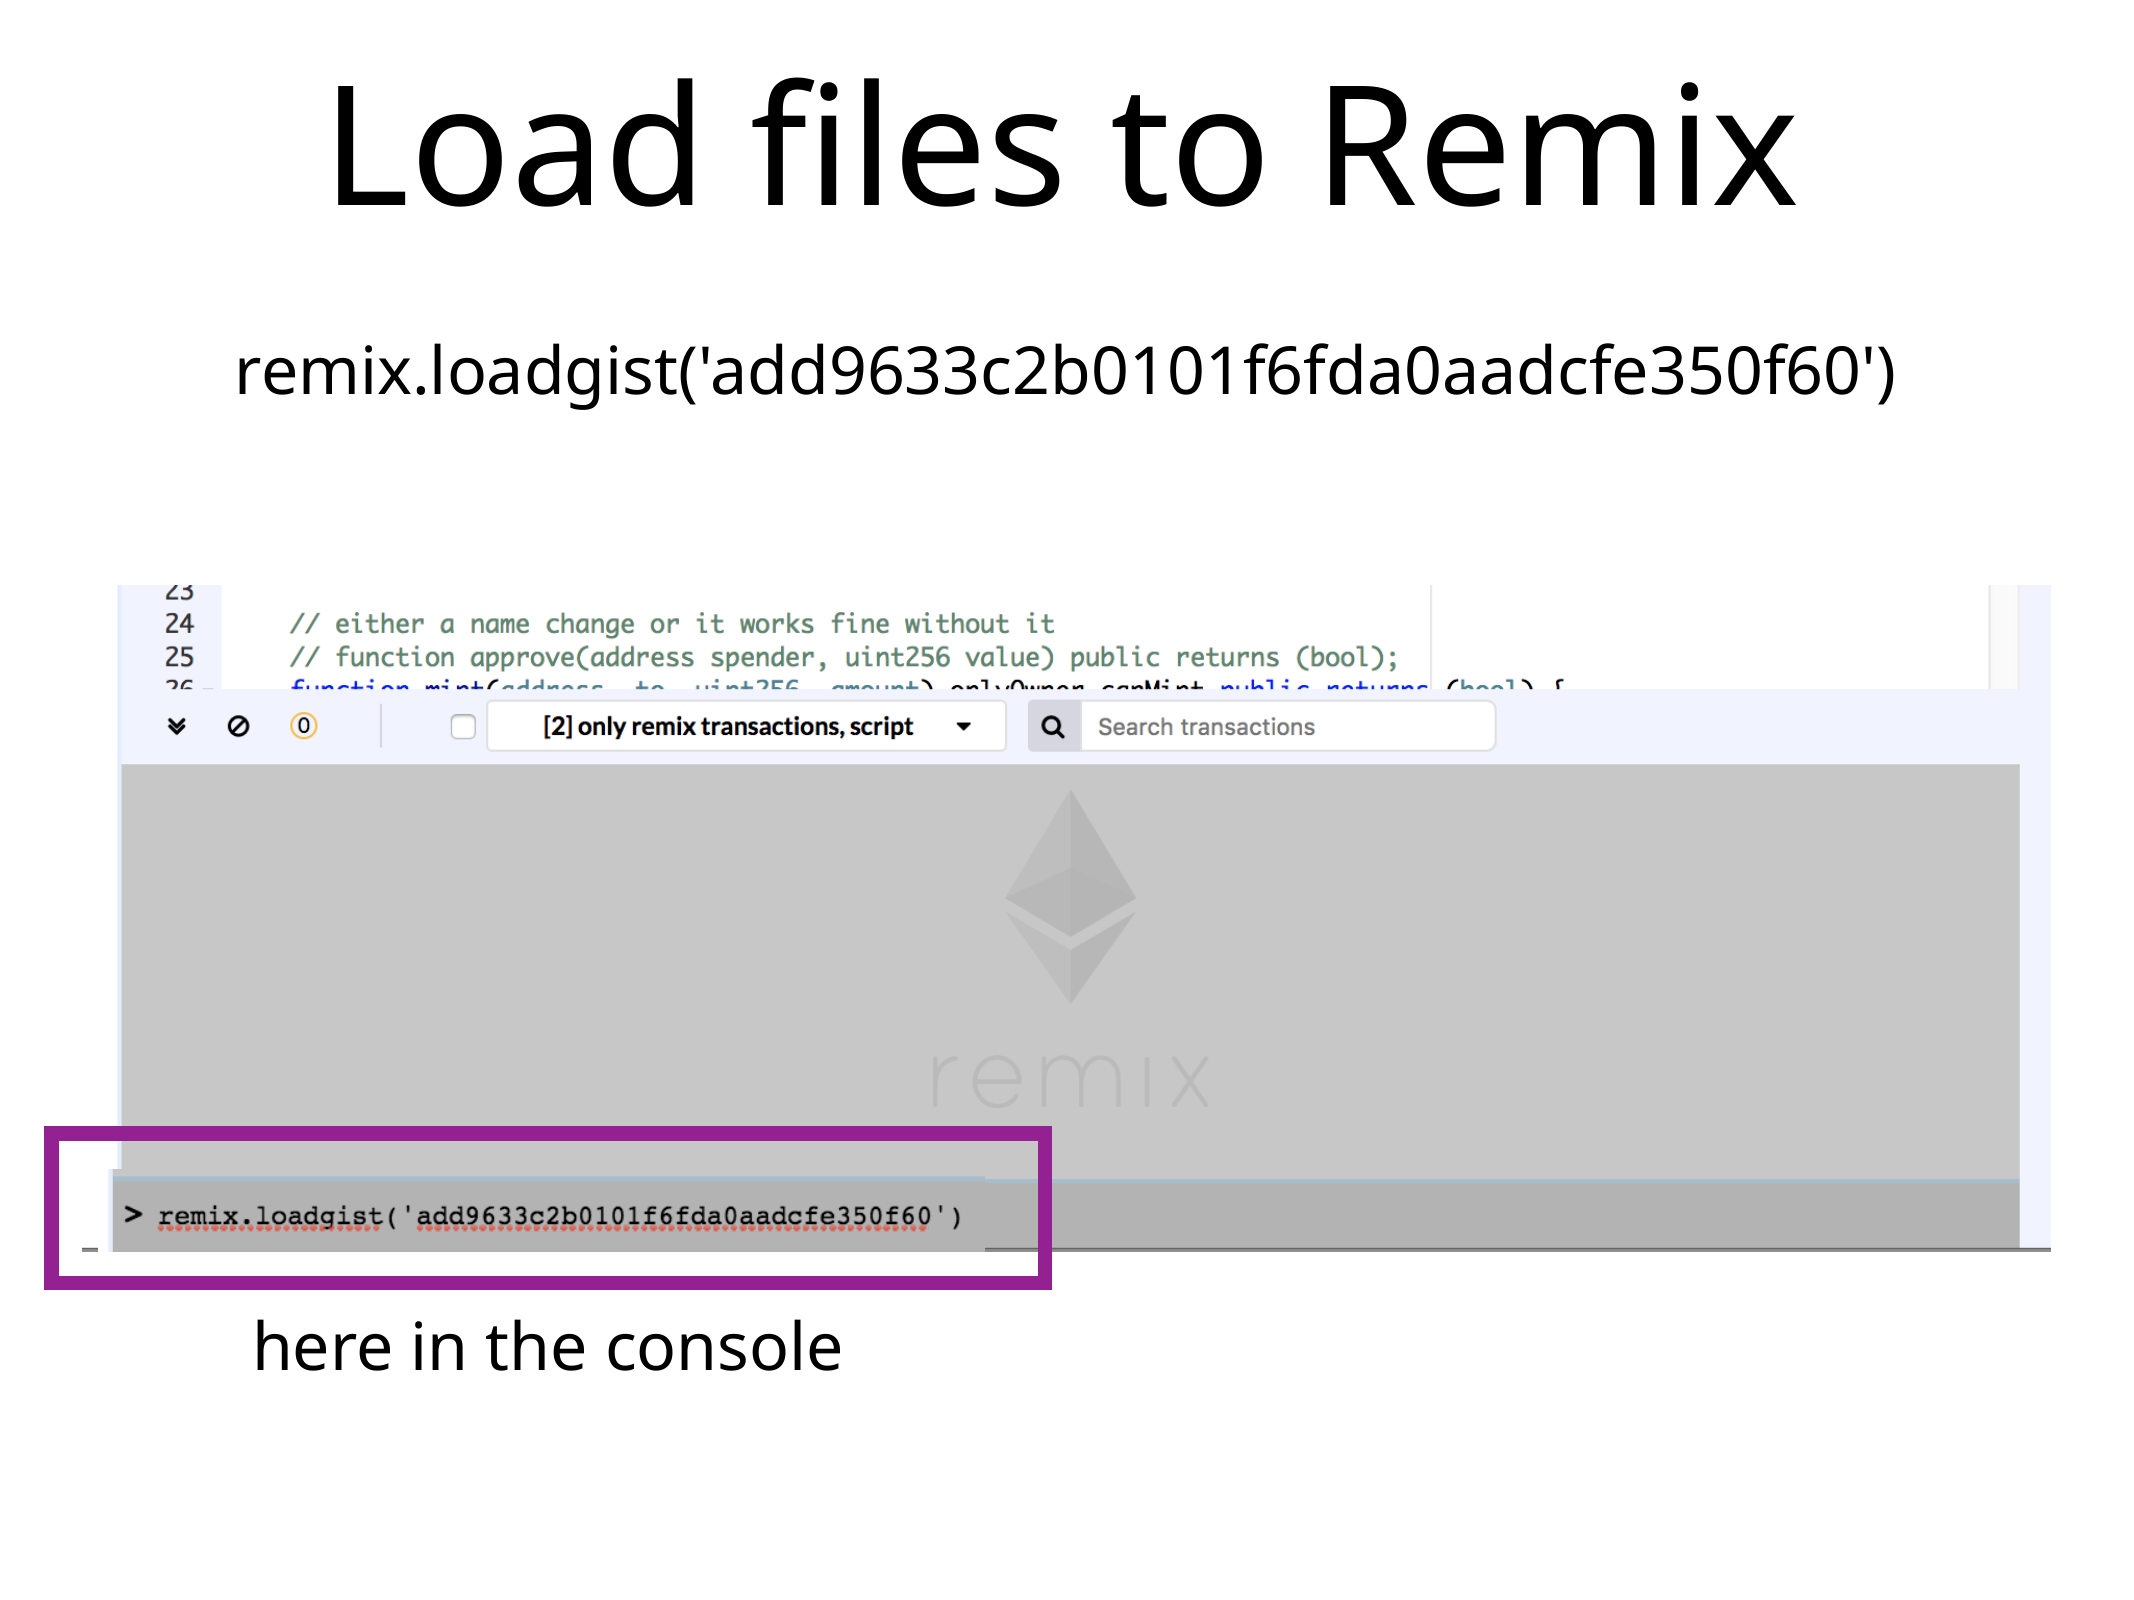

# Load files to Remix
remix.loadgist('add9633c2b0101f6fda0aadcfe350f60')
here in the console